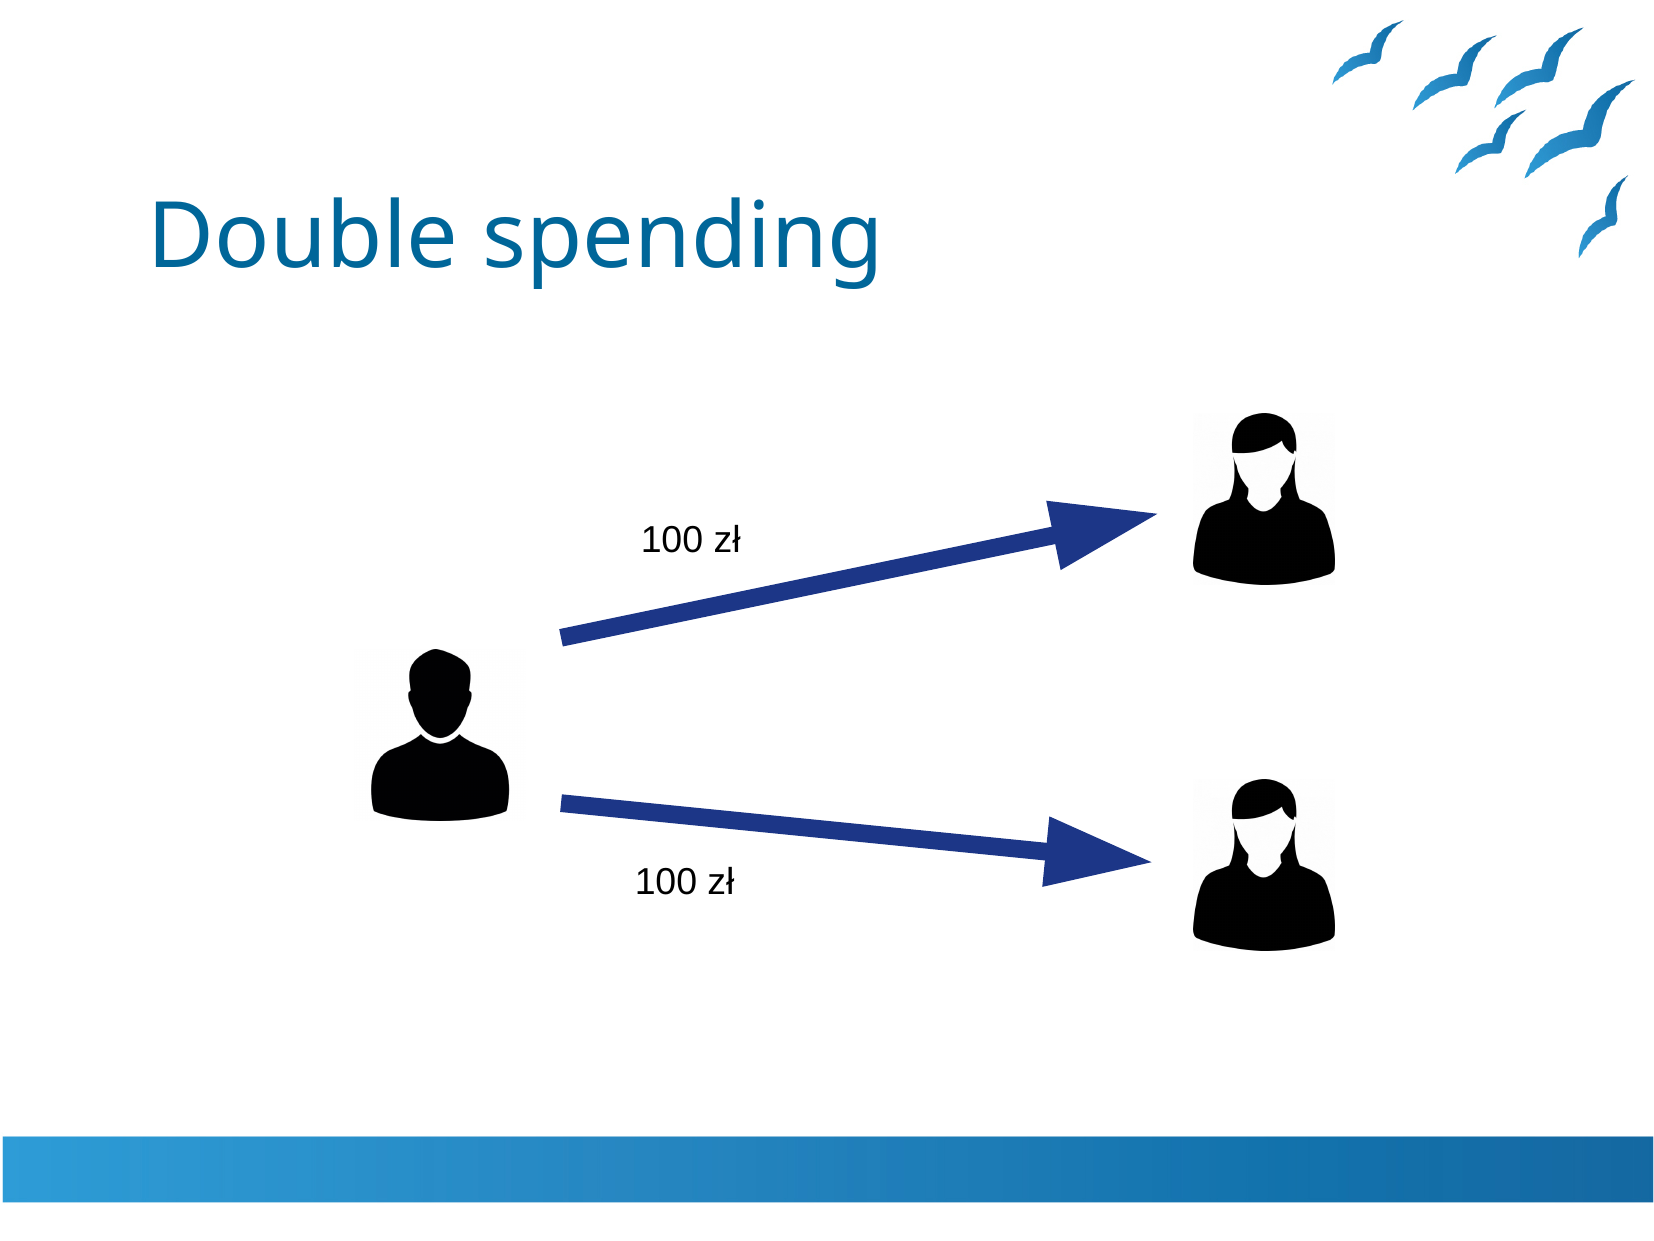

# Double spending
100 zł
100 zł